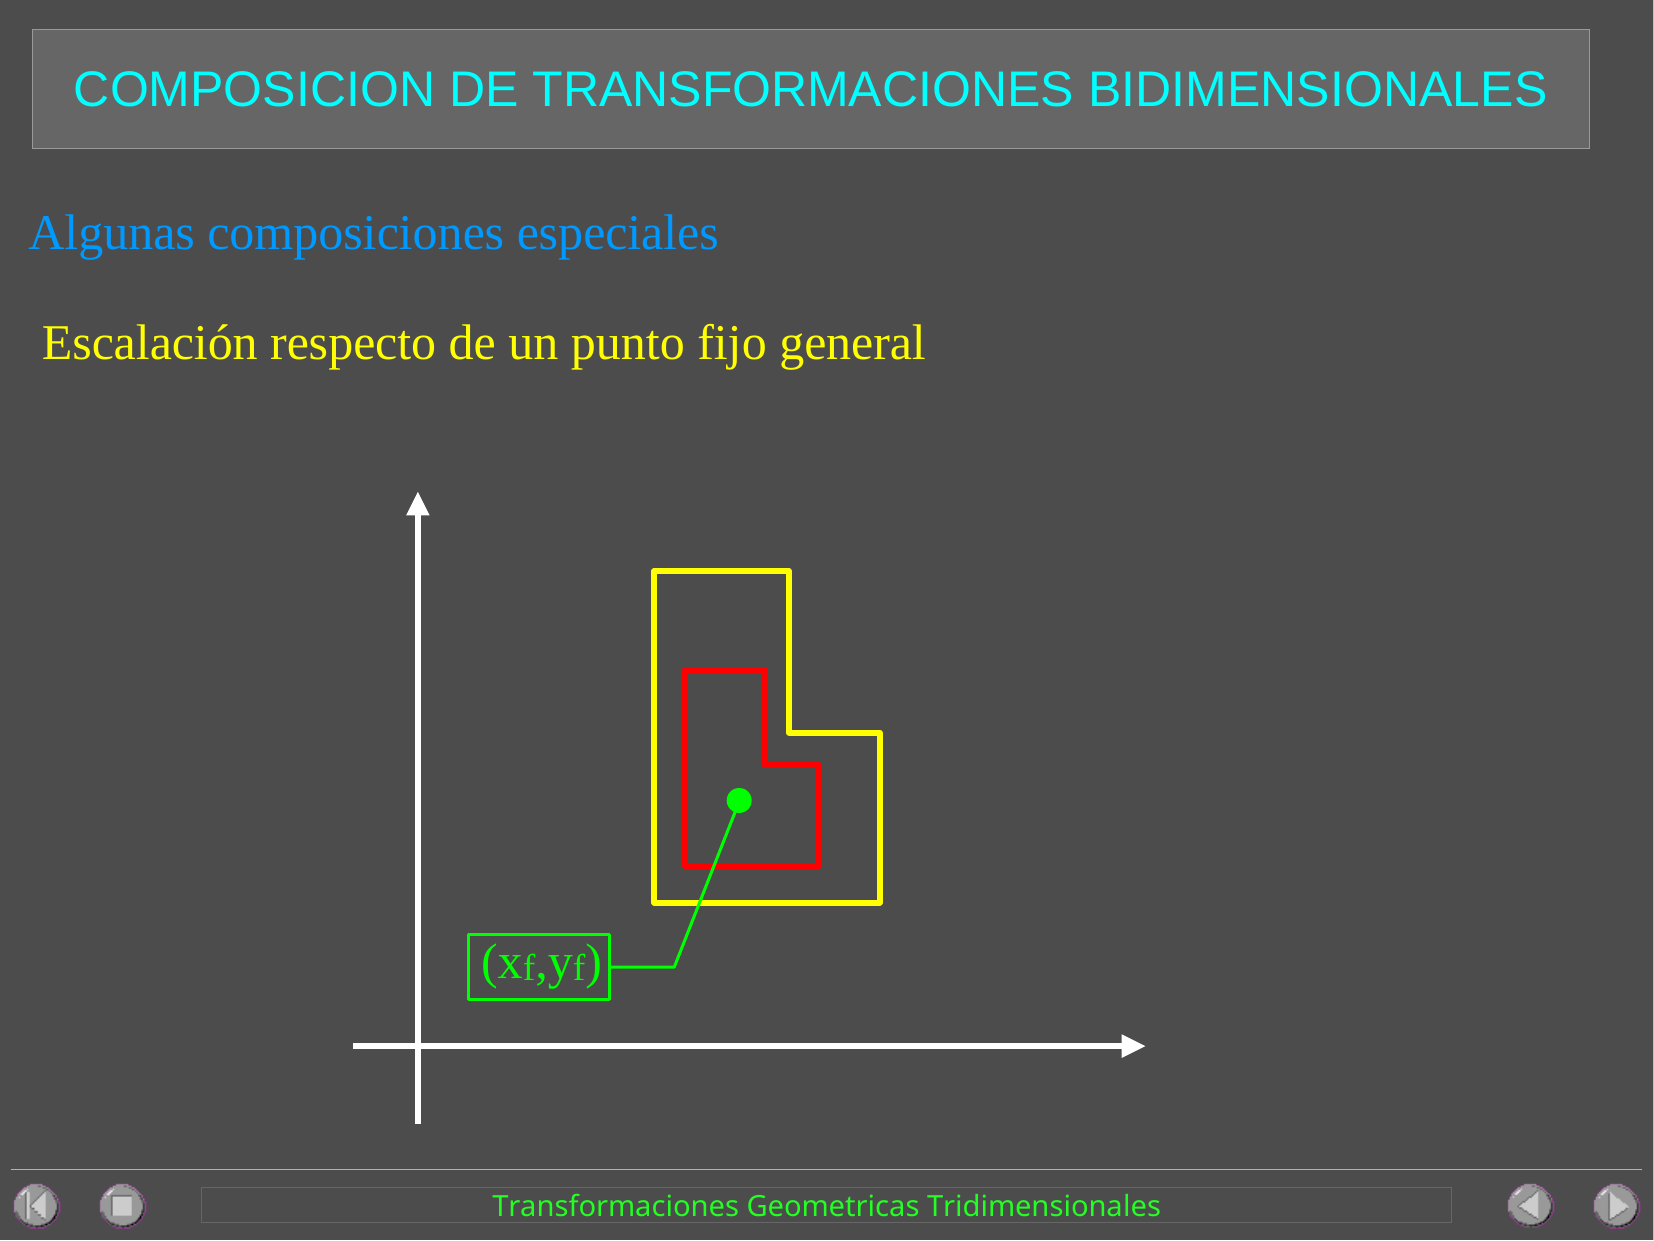

# COMPOSICION DE TRANSFORMACIONES BIDIMENSIONALES
Algunas composiciones especiales
Escalación respecto de un punto fijo general